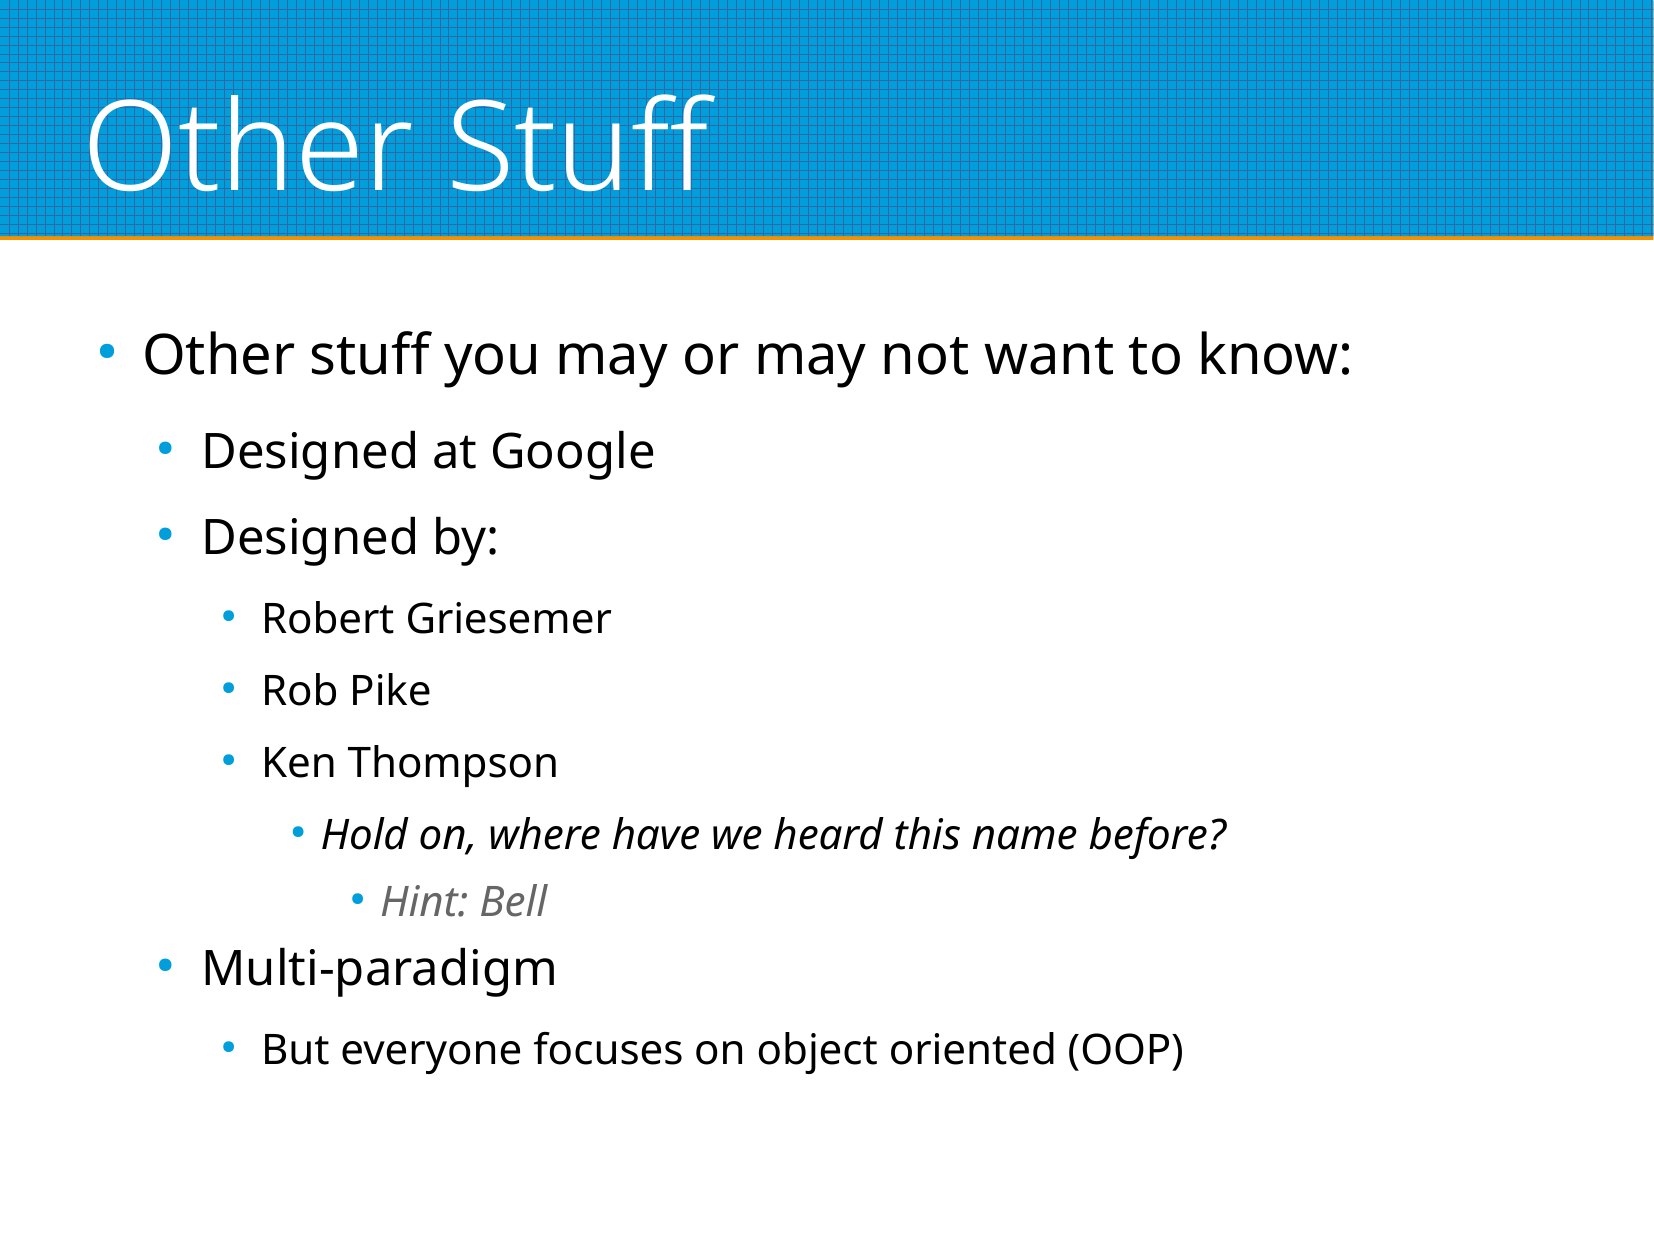

# Other Stuff
Other stuff you may or may not want to know:
Designed at Google
Designed by:
Robert Griesemer
Rob Pike
Ken Thompson
Hold on, where have we heard this name before?
Hint: Bell
Multi-paradigm
But everyone focuses on object oriented (OOP)